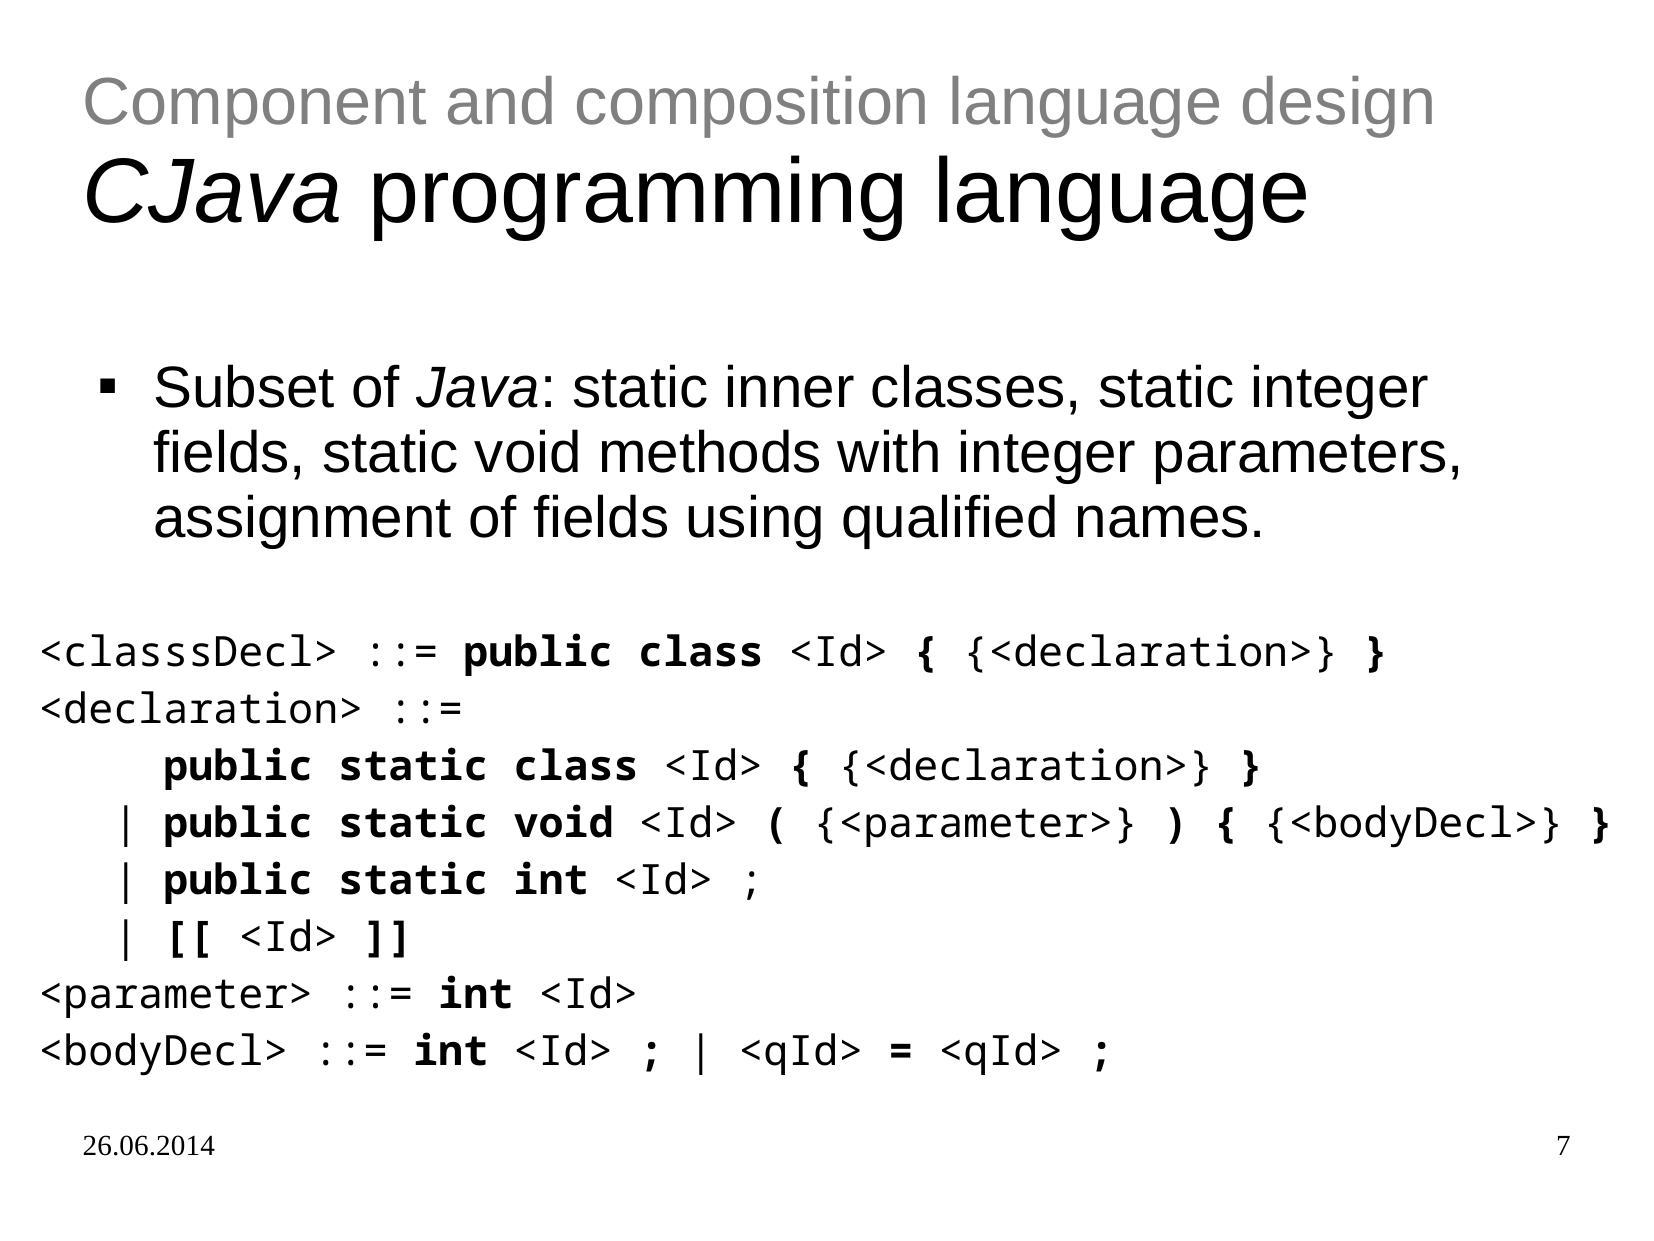

# Component and composition language design CJava programming language
Subset of Java: static inner classes, static integer fields, static void methods with integer parameters, assignment of fields using qualified names.
<classsDecl> ::= public class <Id> { {<declaration>} }
<declaration> ::=
	 public static class <Id> { {<declaration>} }
	| public static void <Id> ( {<parameter>} ) { {<bodyDecl>} }
	| public static int <Id> ;
	| [[ <Id> ]]
<parameter> ::= int <Id>
<bodyDecl> ::= int <Id> ; | <qId> = <qId> ;
26.06.2014
7